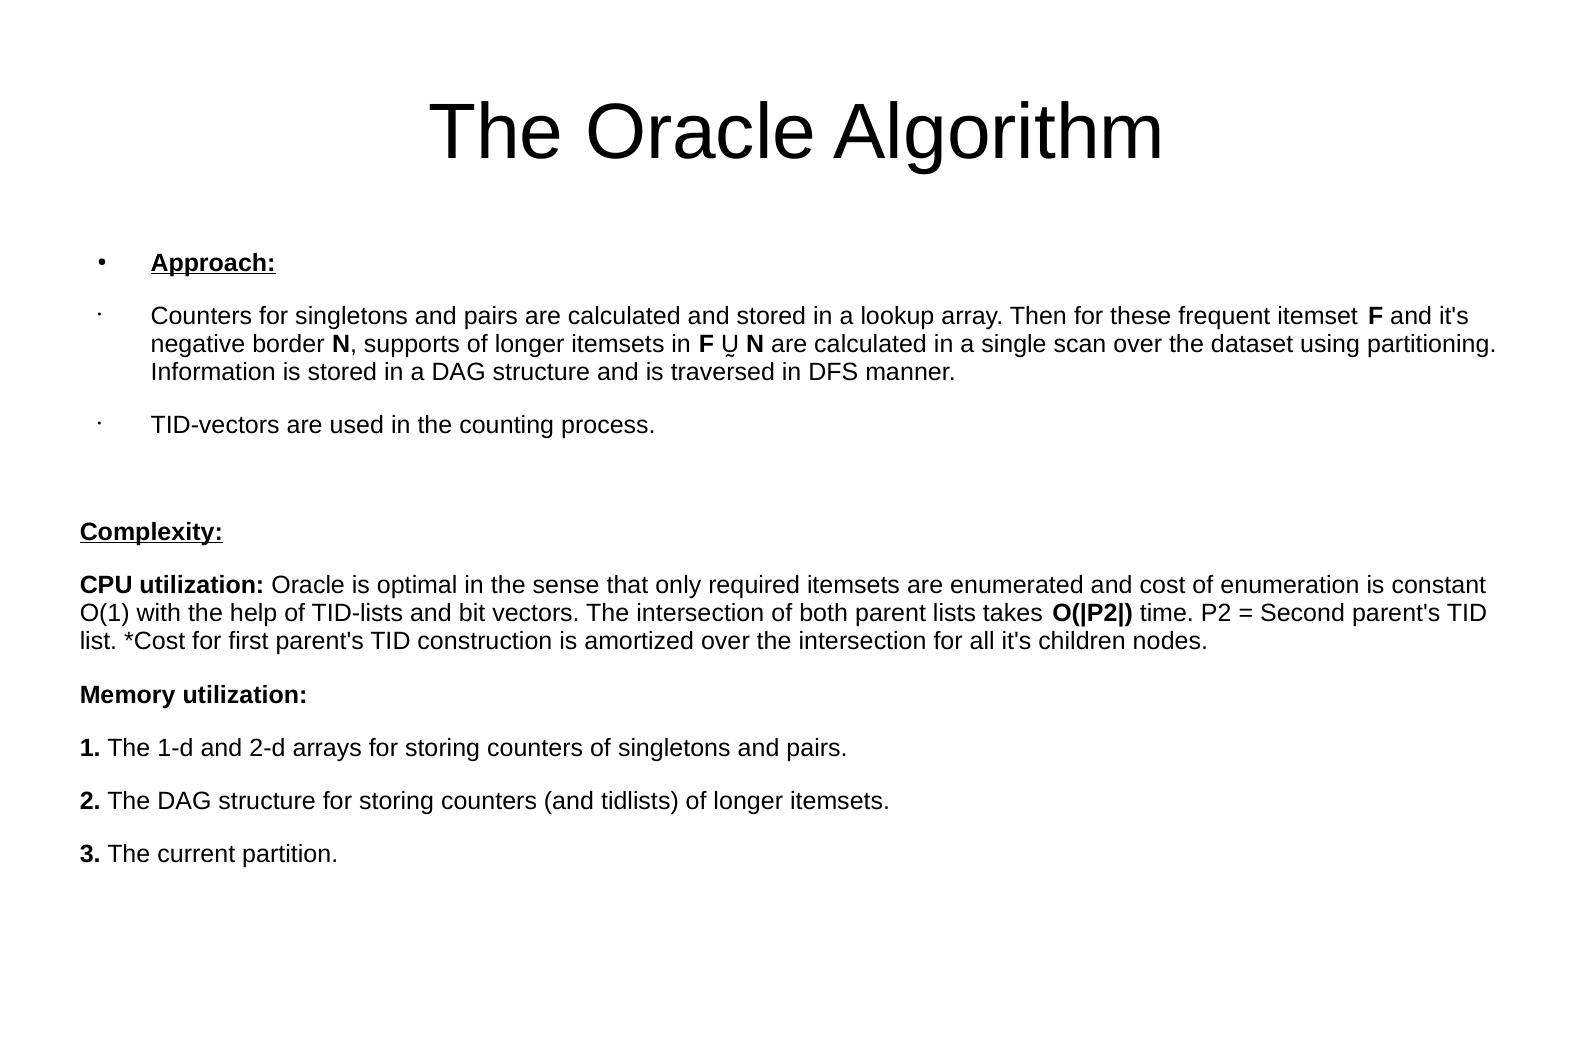

# The Oracle Algorithm
Approach:
Counters for singletons and pairs are calculated and stored in a lookup array. Then for these frequent itemset F and it's negative border N, supports of longer itemsets in F Ṵ N are calculated in a single scan over the dataset using partitioning. Information is stored in a DAG structure and is traversed in DFS manner.
TID-vectors are used in the counting process.
Complexity:
CPU utilization: Oracle is optimal in the sense that only required itemsets are enumerated and cost of enumeration is constant O(1) with the help of TID-lists and bit vectors. The intersection of both parent lists takes O(|P2|) time. P2 = Second parent's TID list. *Cost for first parent's TID construction is amortized over the intersection for all it's children nodes.
Memory utilization:
1. The 1-d and 2-d arrays for storing counters of singletons and pairs.
2. The DAG structure for storing counters (and tidlists) of longer itemsets.
3. The current partition.